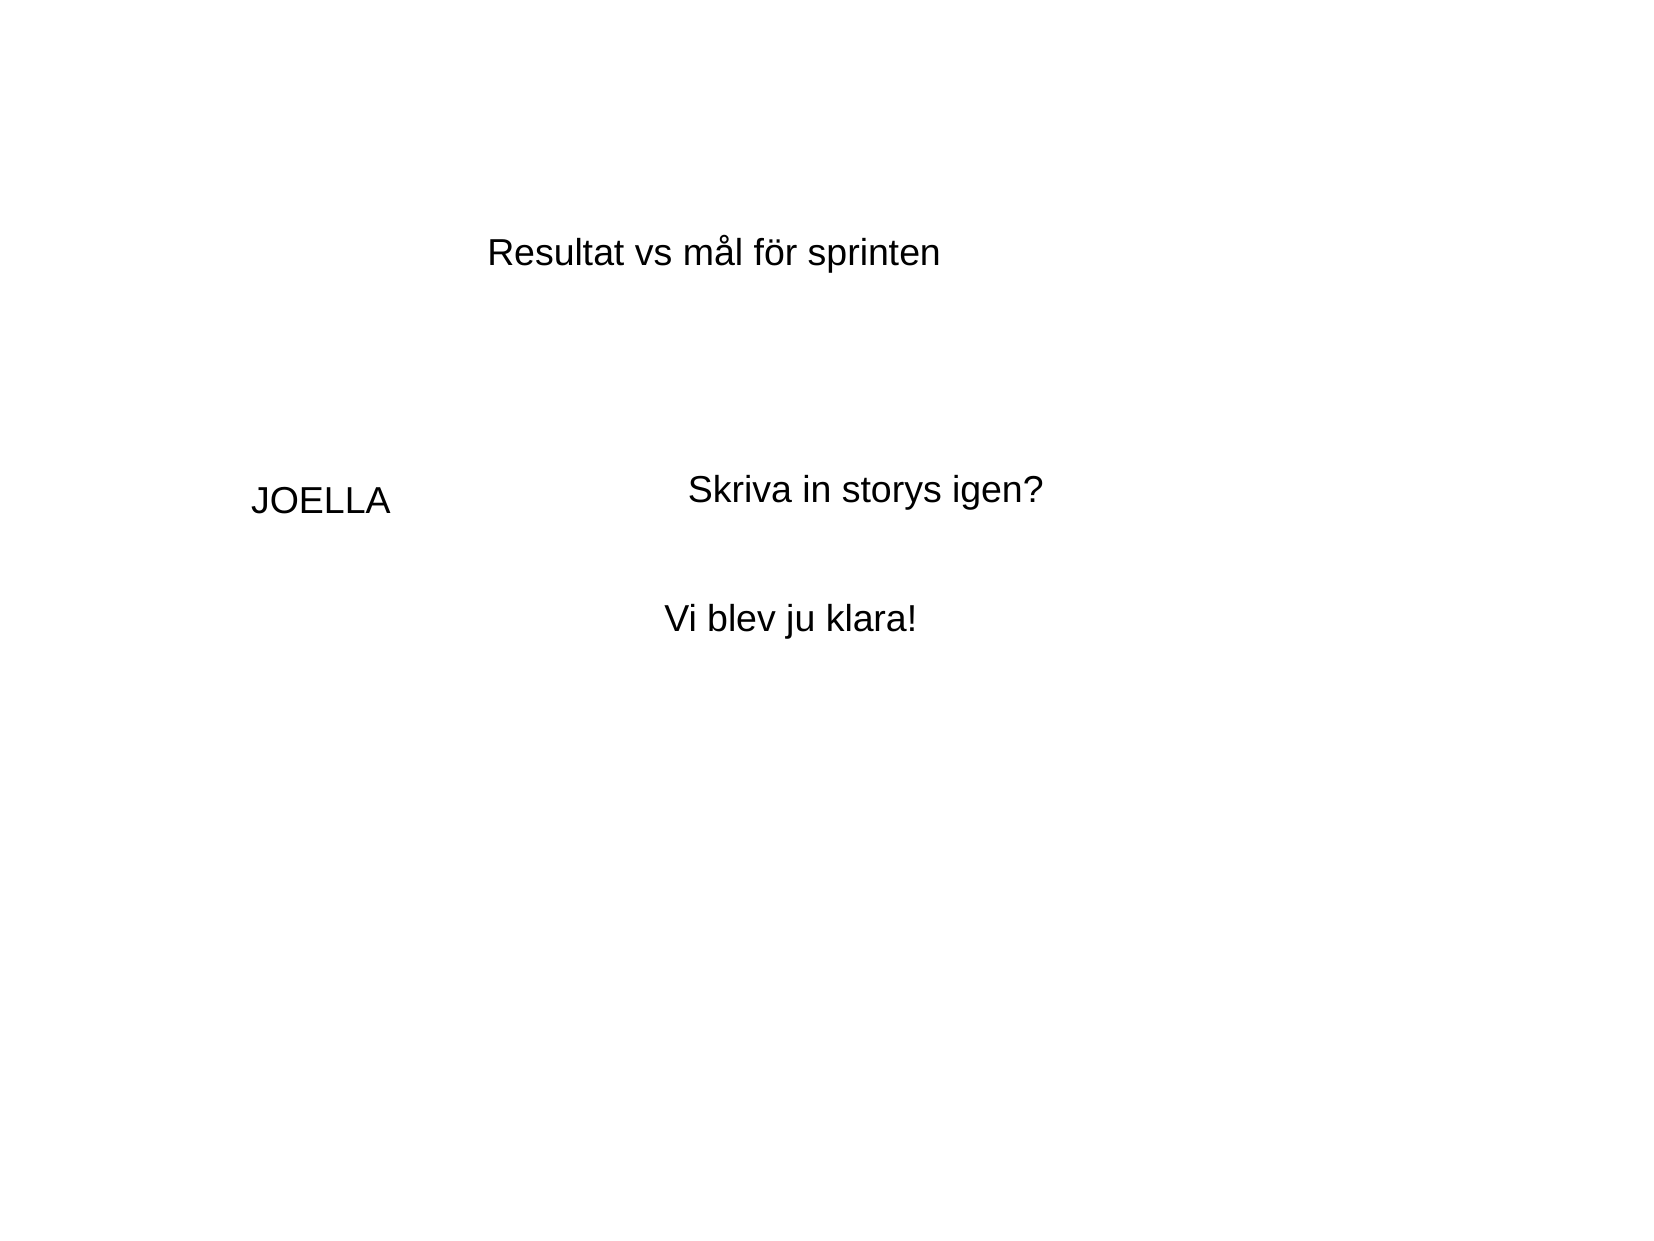

Resultat vs mål för sprinten
Skriva in storys igen?
JOELLA
Vi blev ju klara!